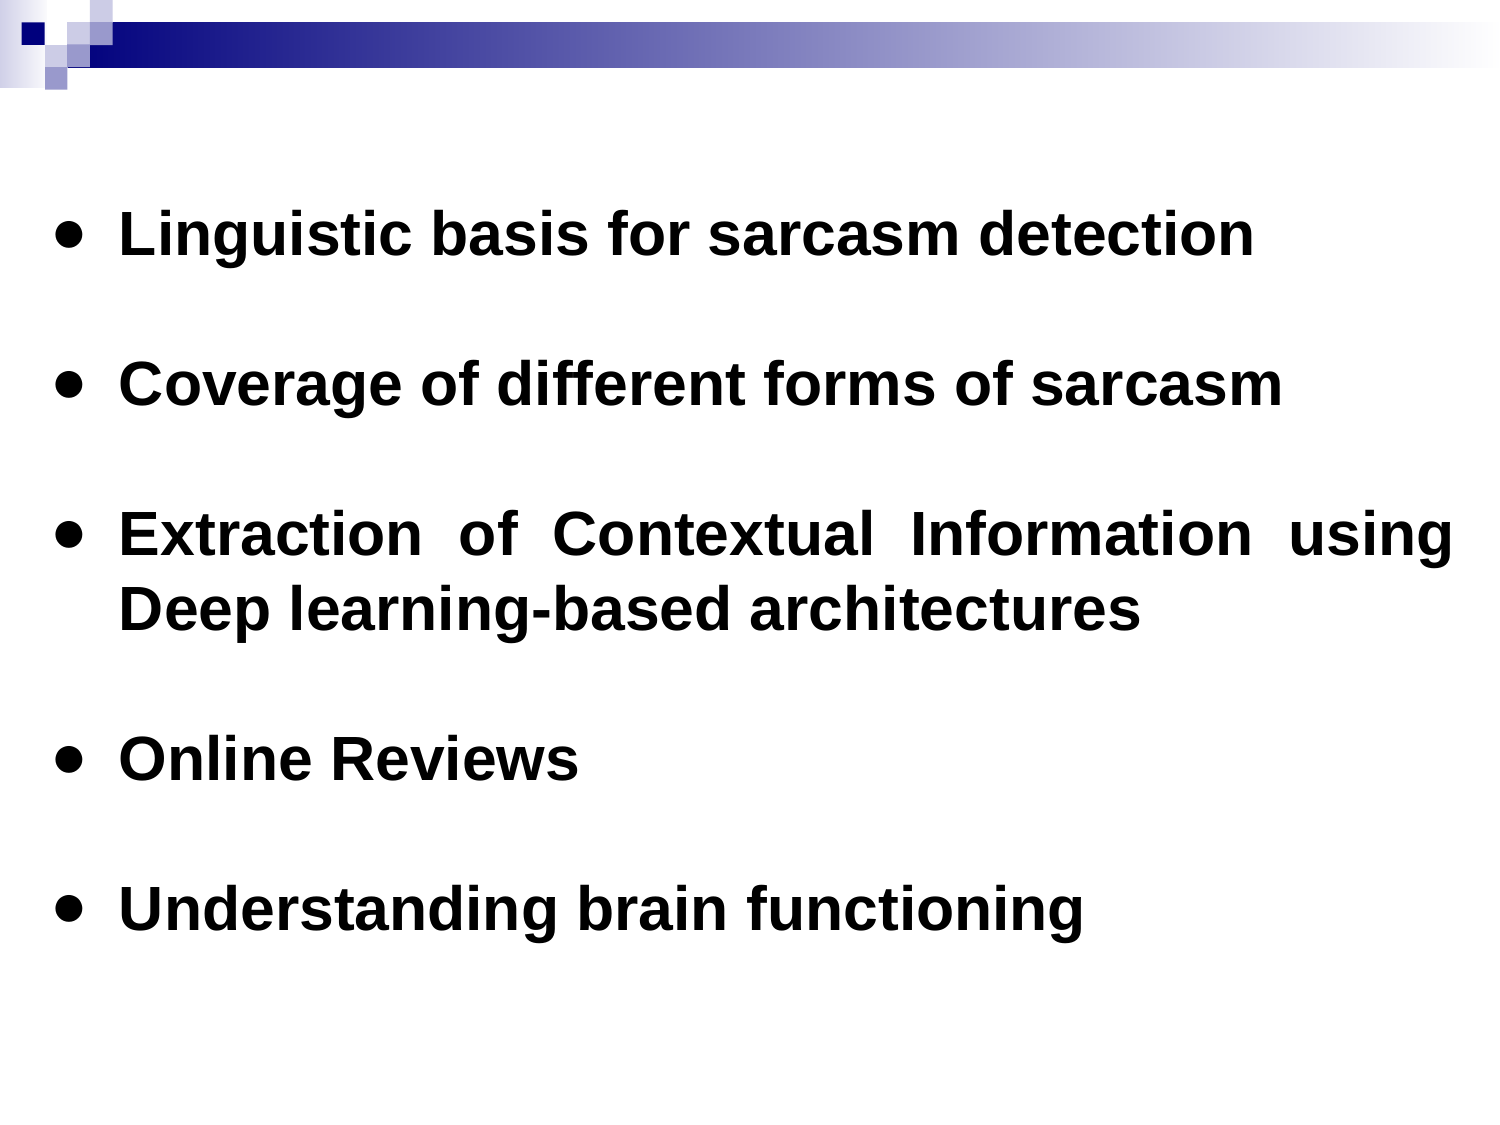

Linguistic basis for sarcasm detection
Coverage of different forms of sarcasm
Extraction of Contextual Information using Deep learning-based architectures
Online Reviews
Understanding brain functioning